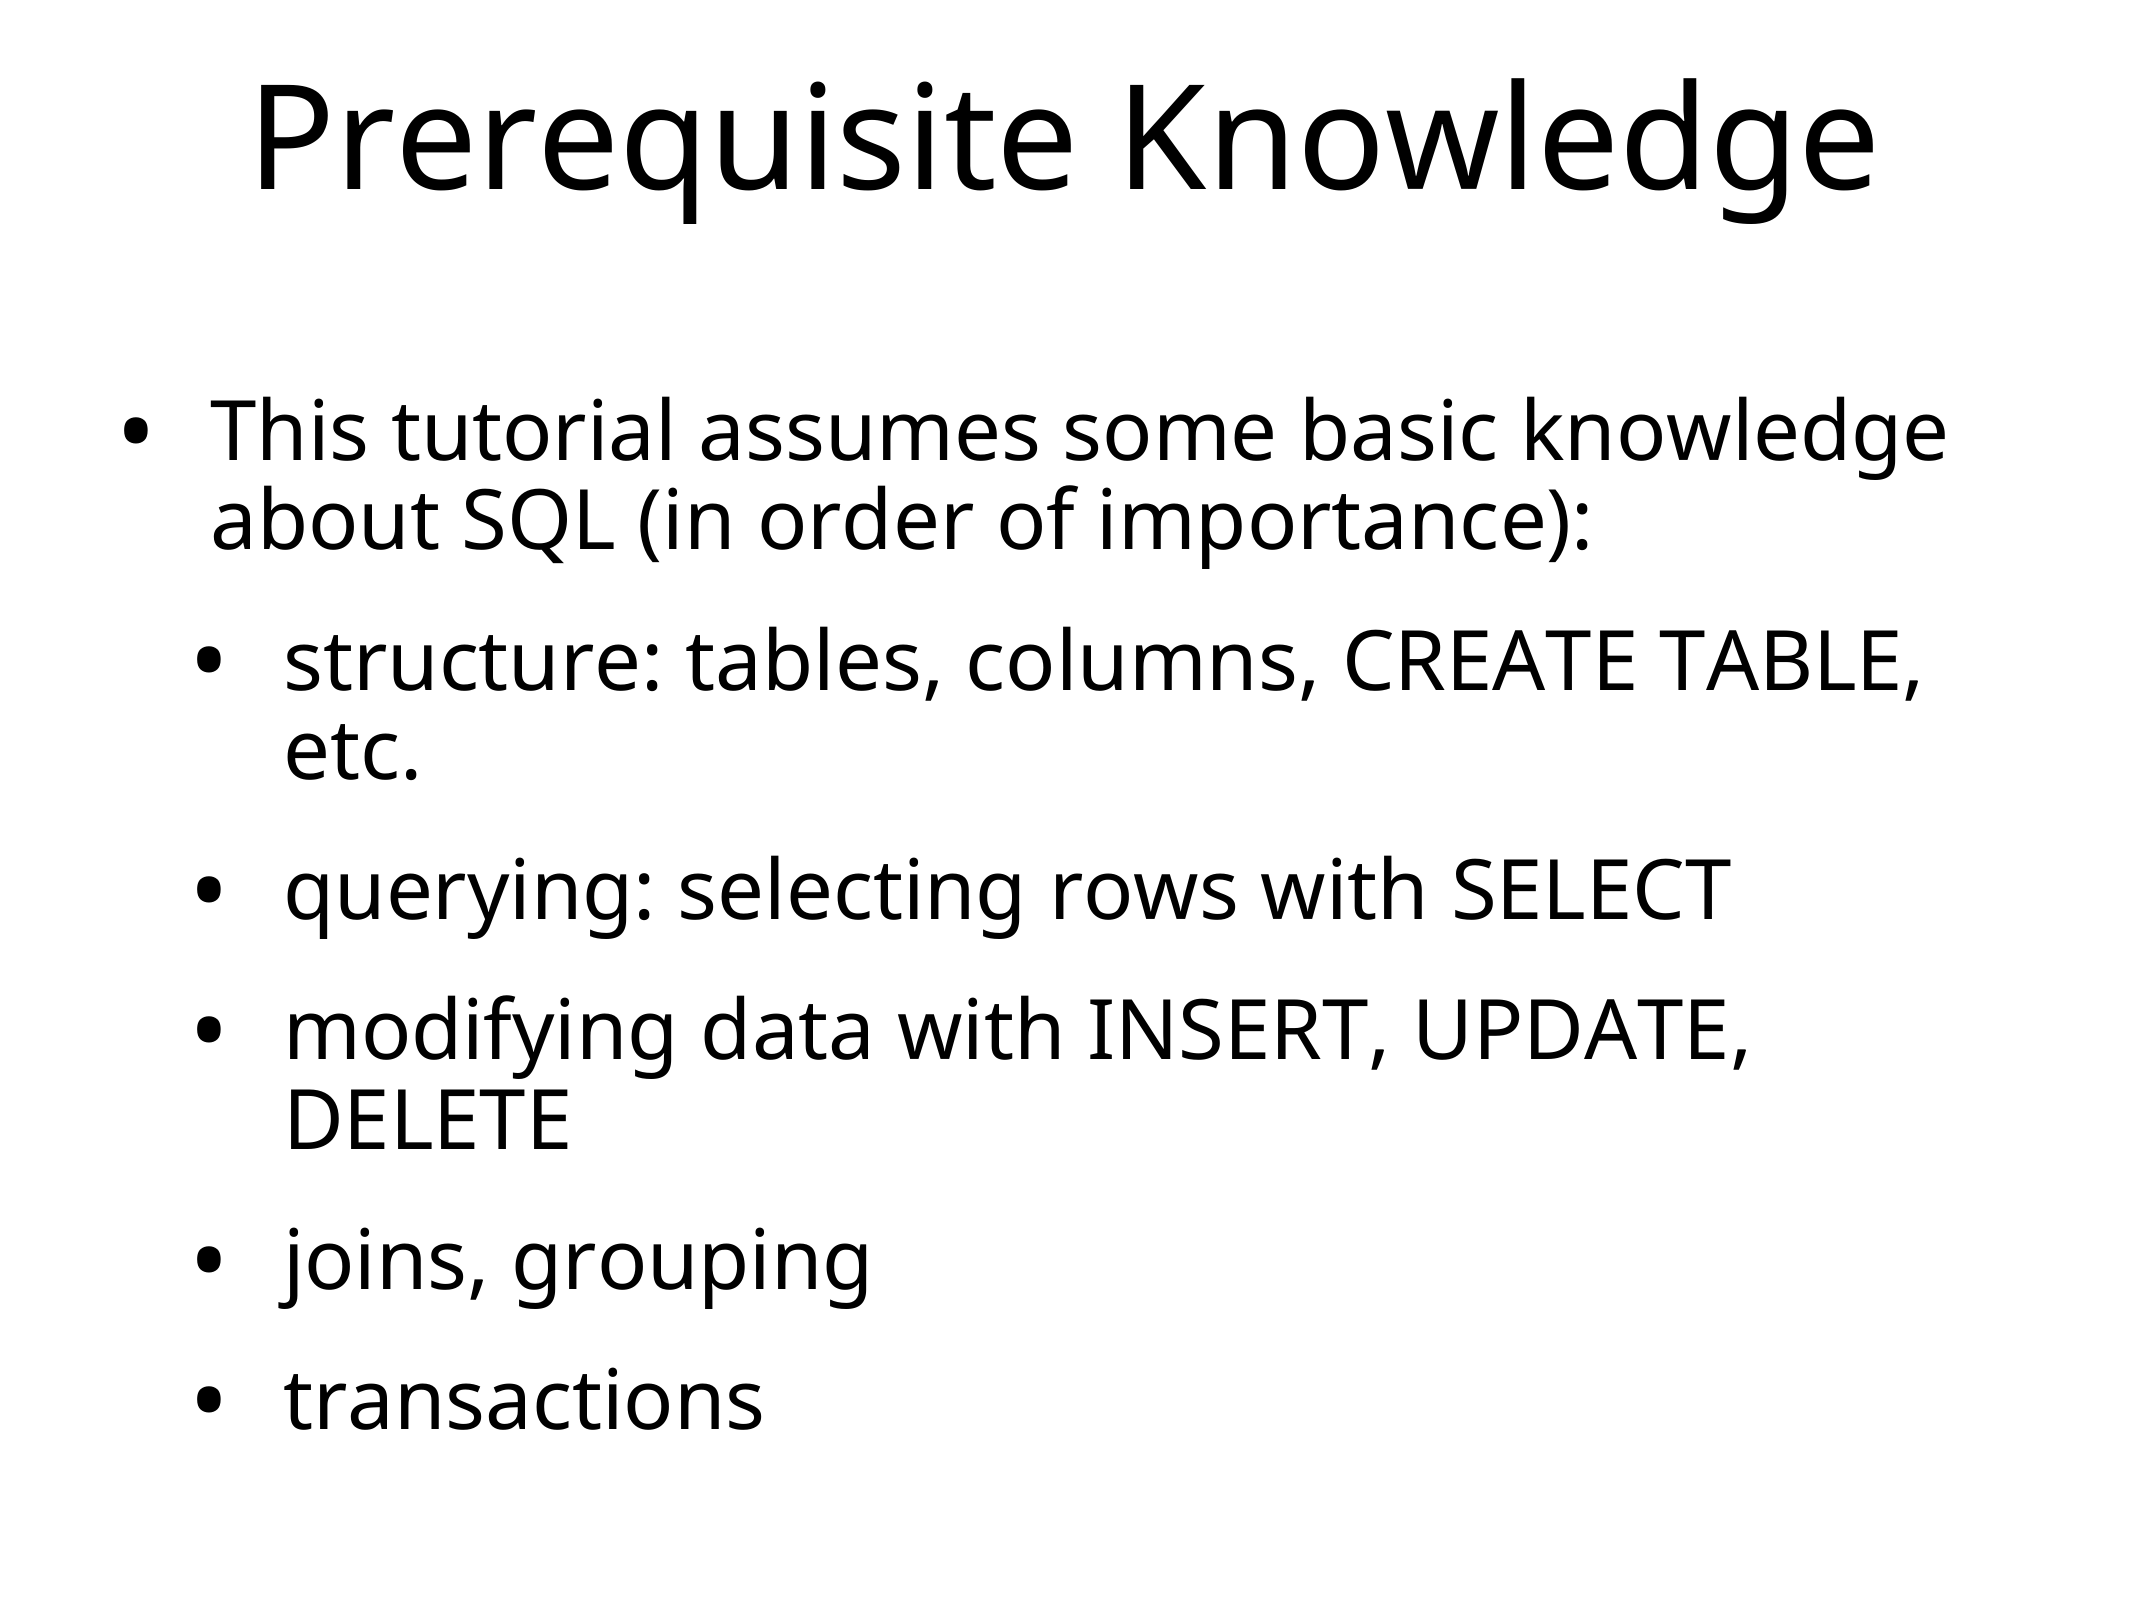

Prerequisite Knowledge
# This tutorial assumes some basic knowledge about SQL (in order of importance):
structure: tables, columns, CREATE TABLE, etc.
querying: selecting rows with SELECT
modifying data with INSERT, UPDATE, DELETE
joins, grouping
transactions